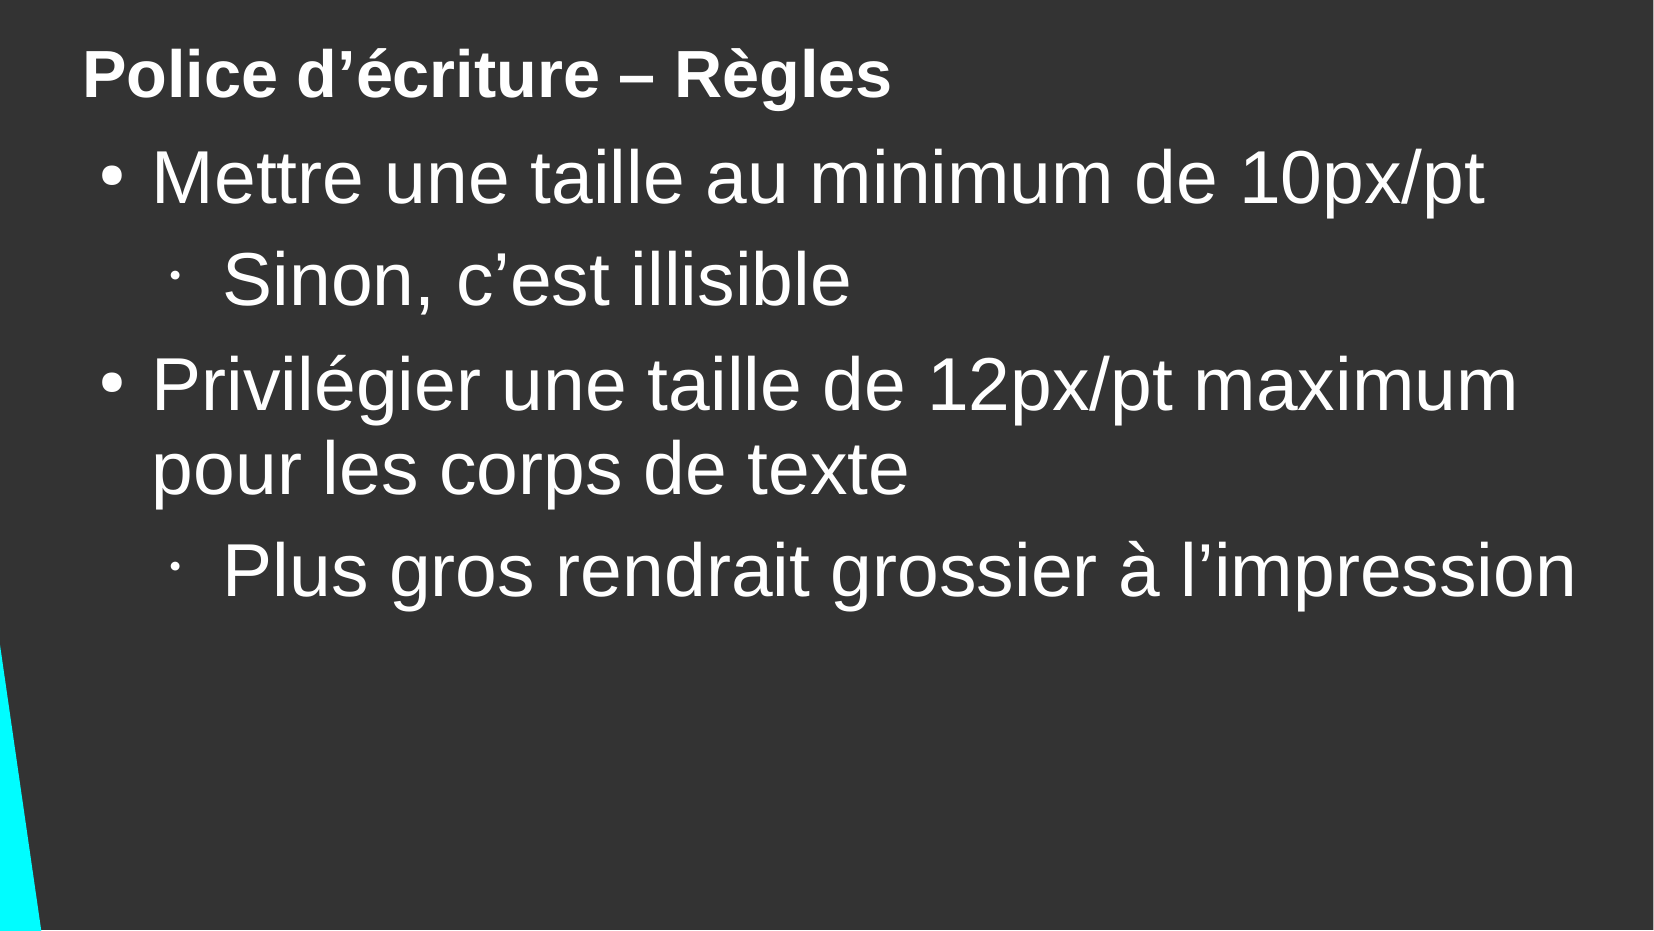

# Police d’écriture – Règles
Mettre une taille au minimum de 10px/pt
Sinon, c’est illisible
Privilégier une taille de 12px/pt maximum pour les corps de texte
Plus gros rendrait grossier à l’impression